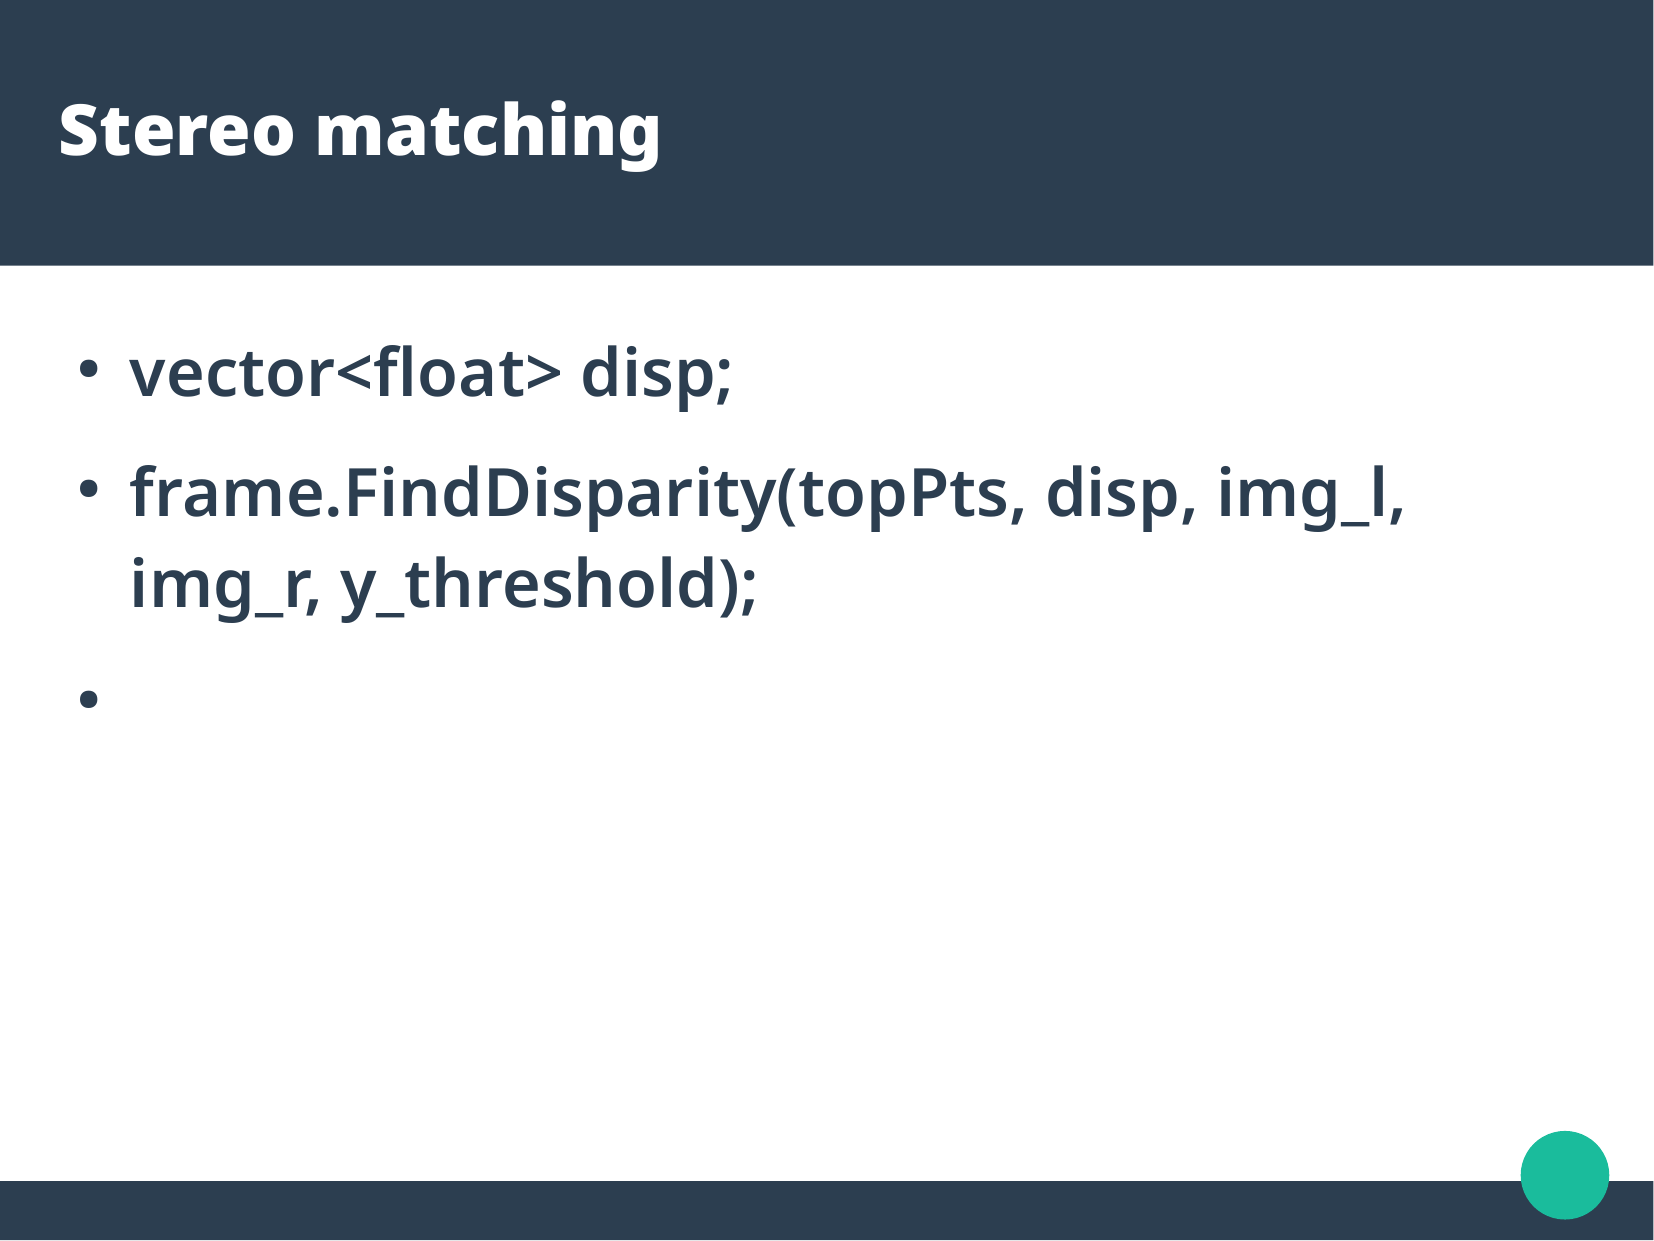

# Stereo matching
vector<float> disp;
frame.FindDisparity(topPts, disp, img_l, img_r, y_threshold);